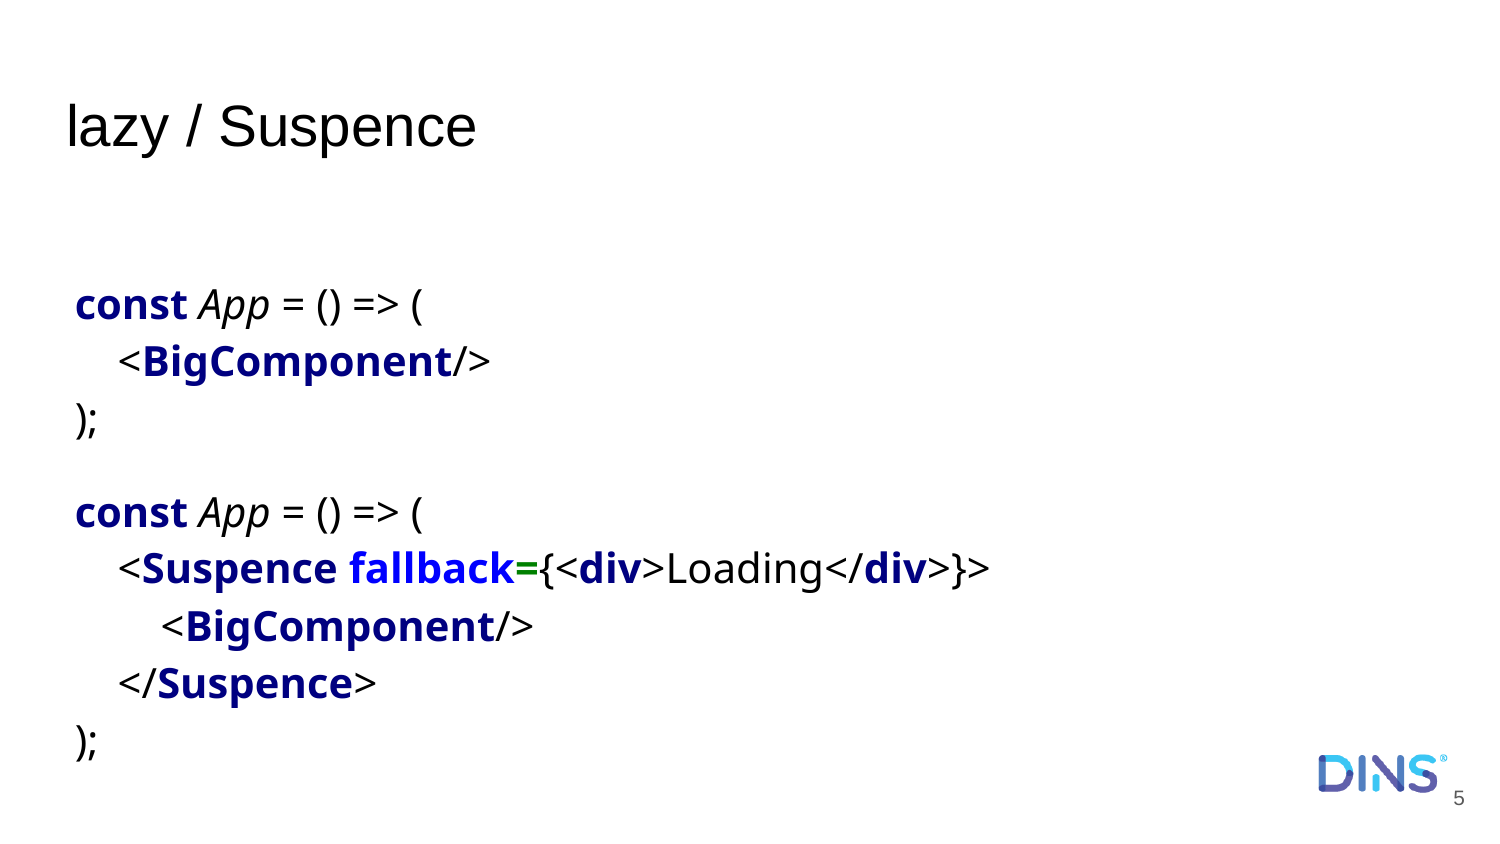

# lazy / Suspence
const App = () => (
 <BigComponent/>
);
const App = () => (
 <Suspence fallback={<div>Loading</div>}>
 <BigComponent/>
 </Suspence>
);
5